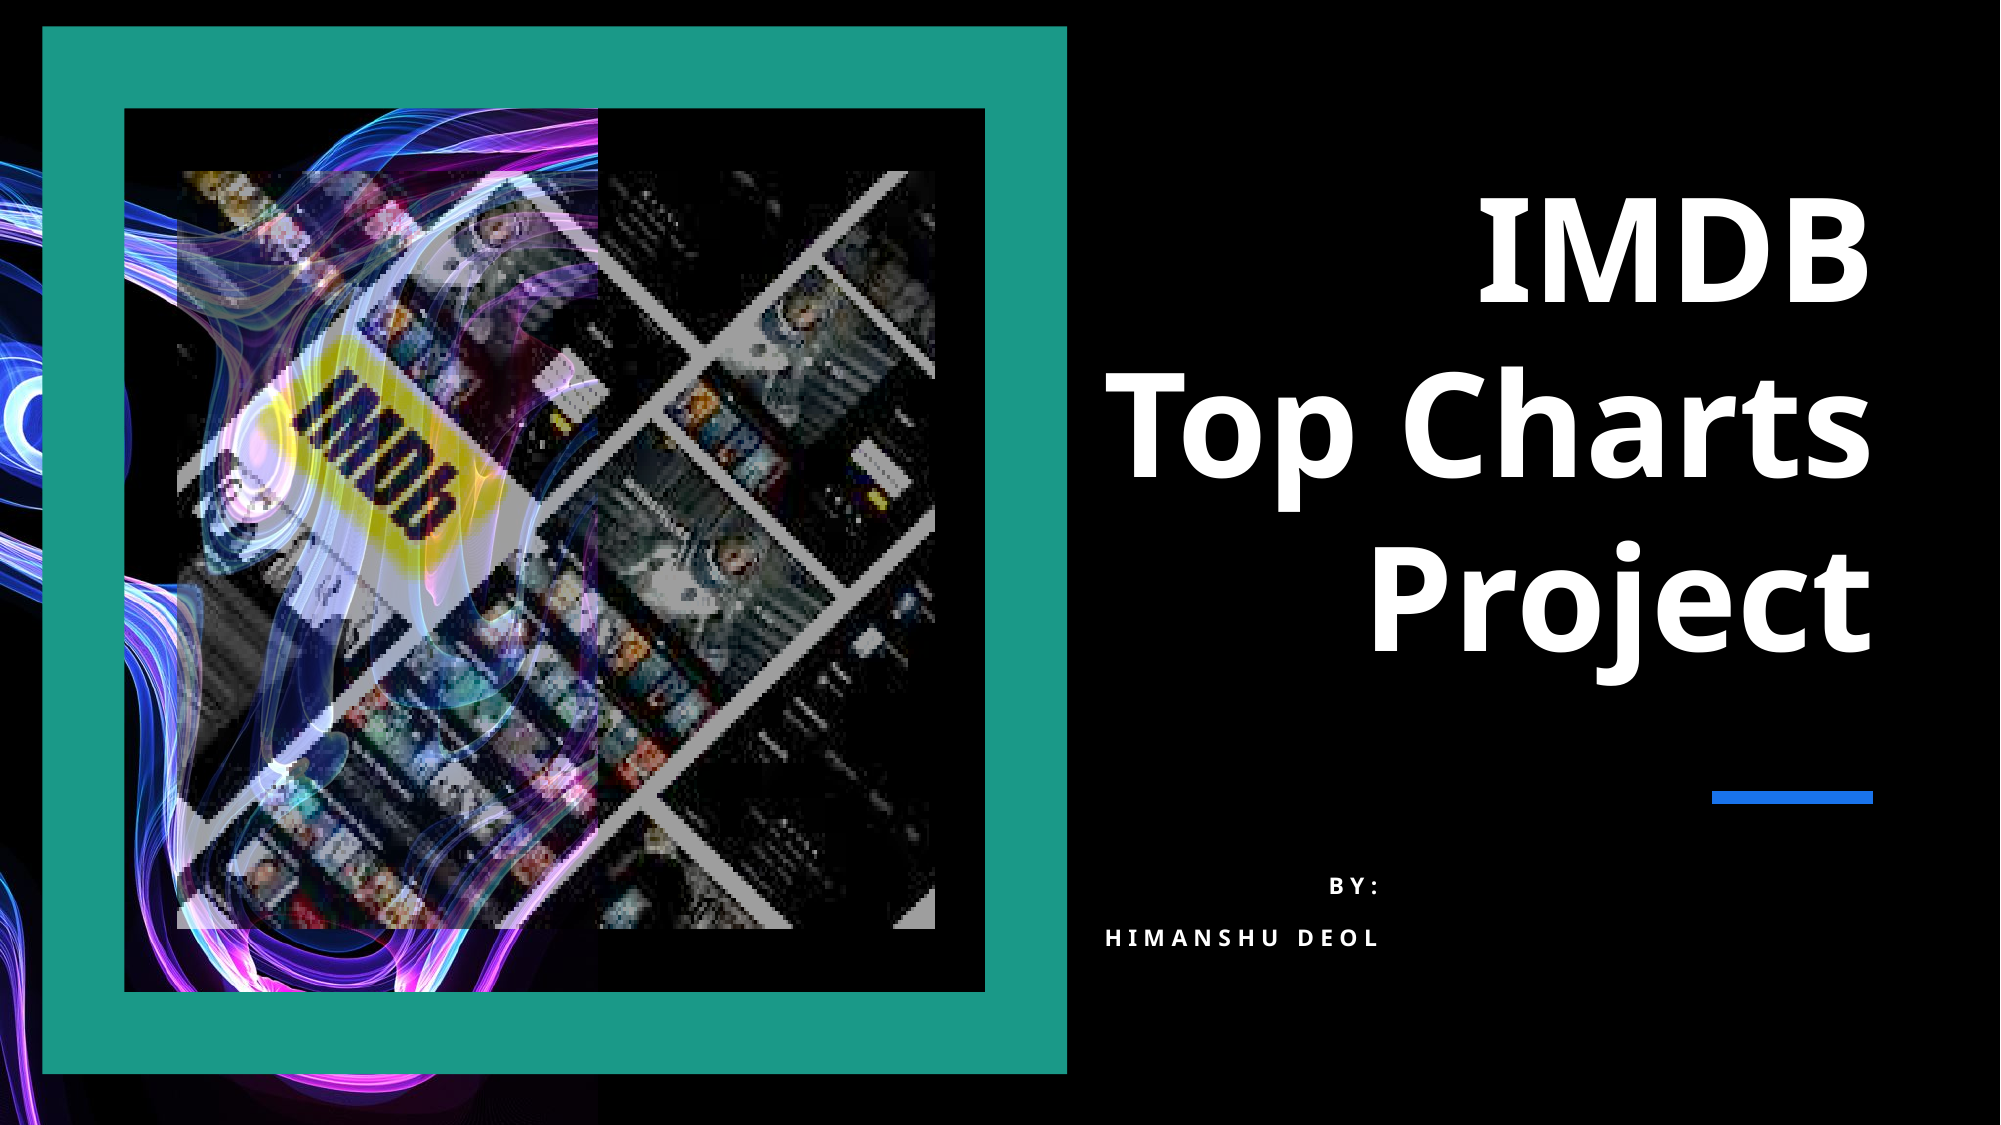

# IMDB Top Charts Project
BY:
Himanshu Deol